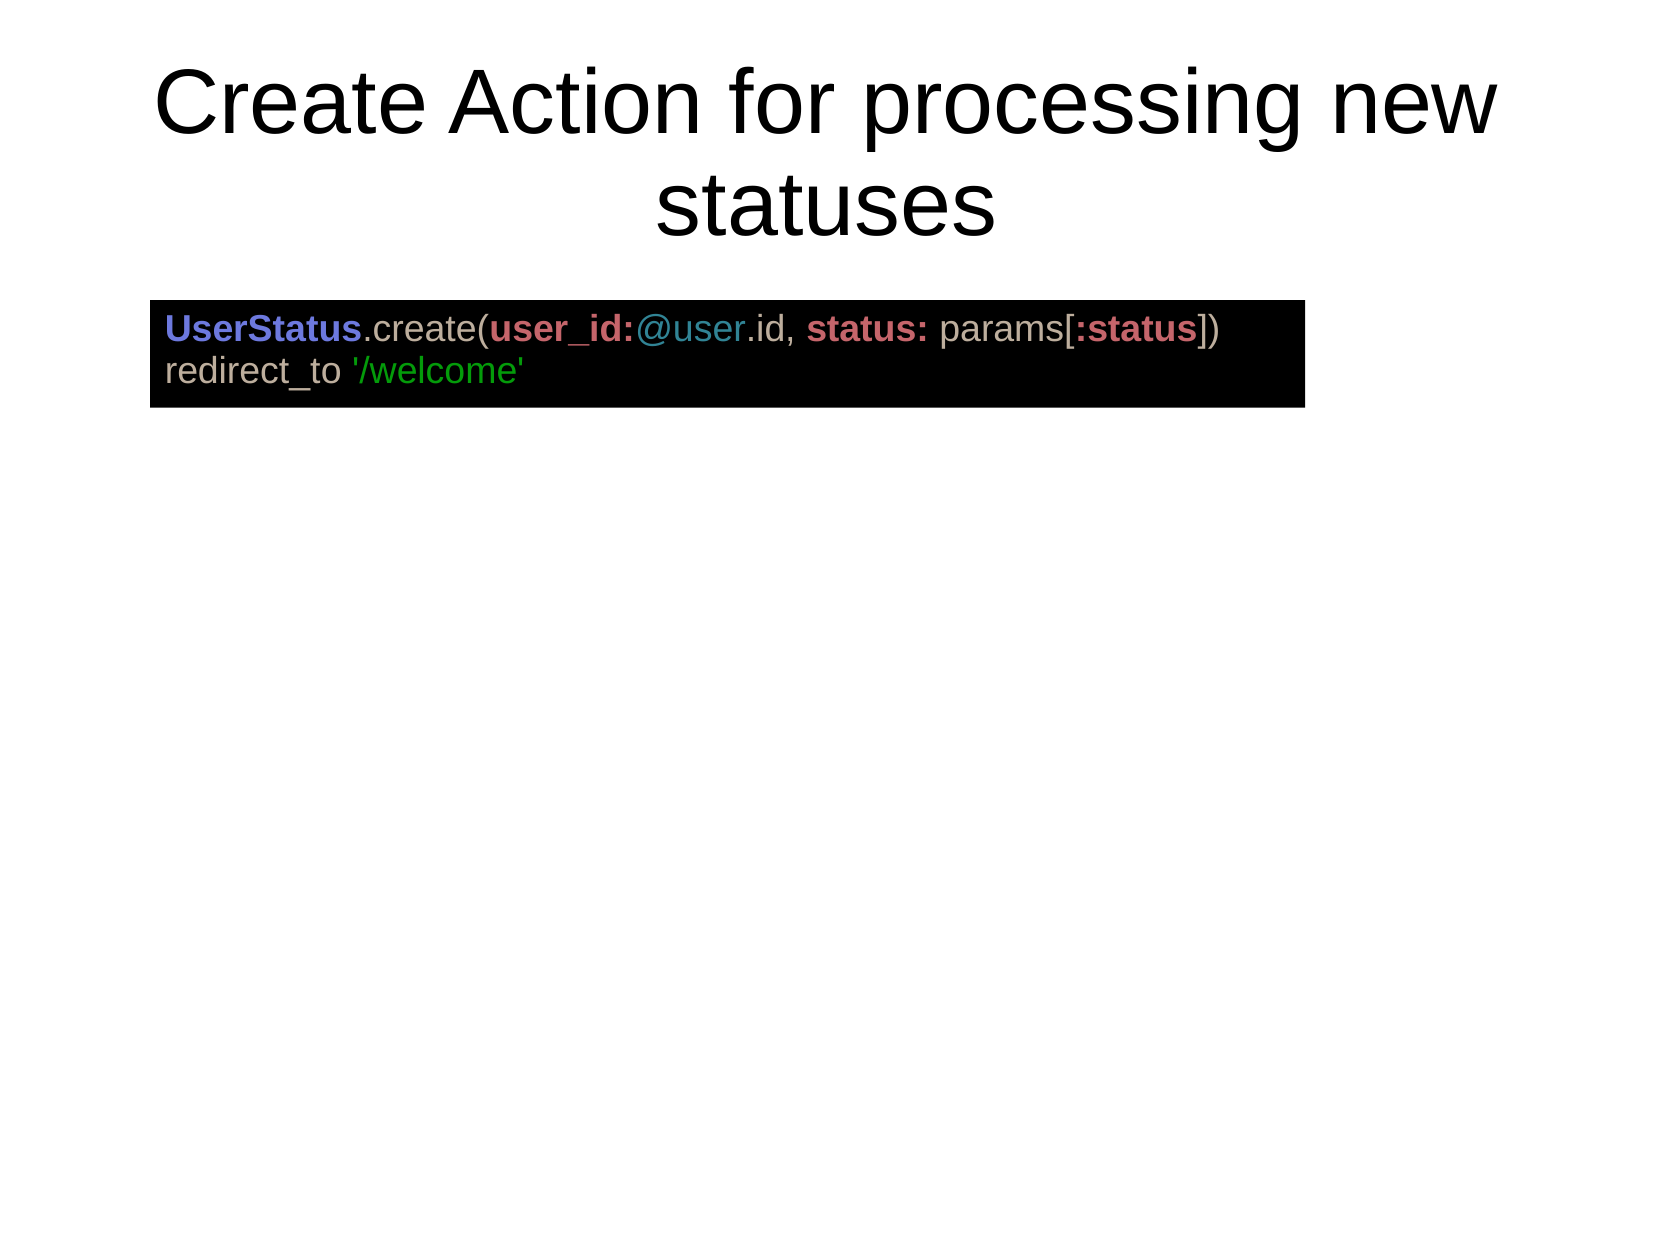

# Create Action for processing new statuses
UserStatus.create(user_id:@user.id, status: params[:status])
redirect_to '/welcome'